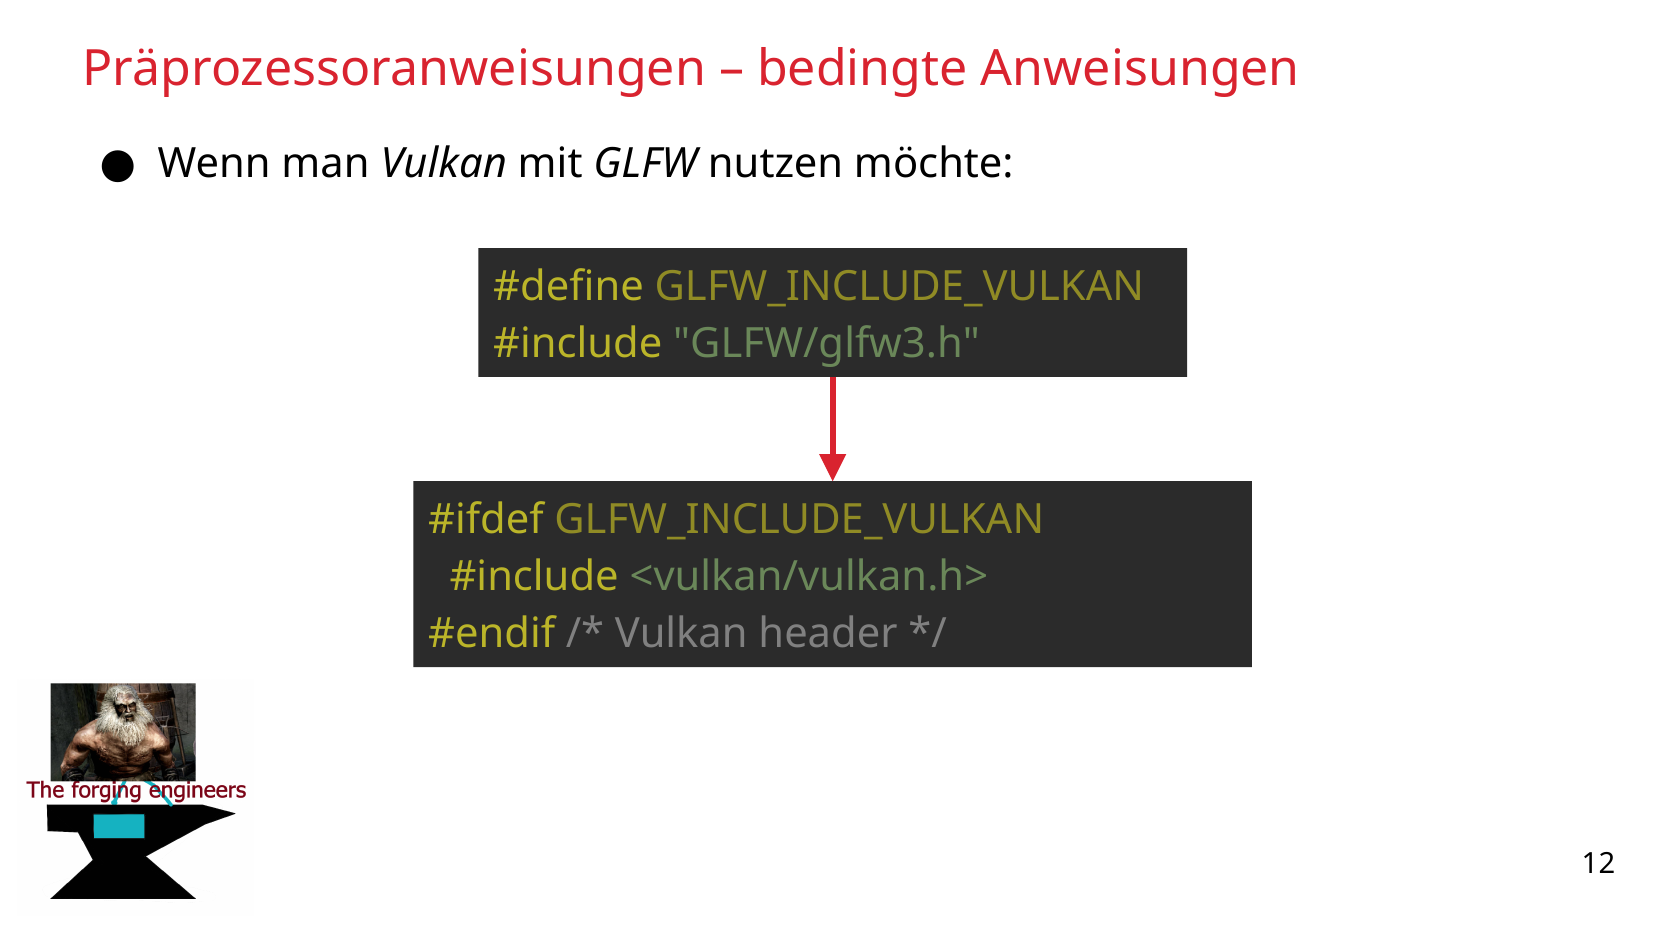

# Präprozessoranweisungen – bedingte Anweisungen
Wenn man Vulkan mit GLFW nutzen möchte:
#define GLFW_INCLUDE_VULKAN
#include "GLFW/glfw3.h"
#ifdef GLFW_INCLUDE_VULKAN
 #include <vulkan/vulkan.h>
#endif /* Vulkan header */